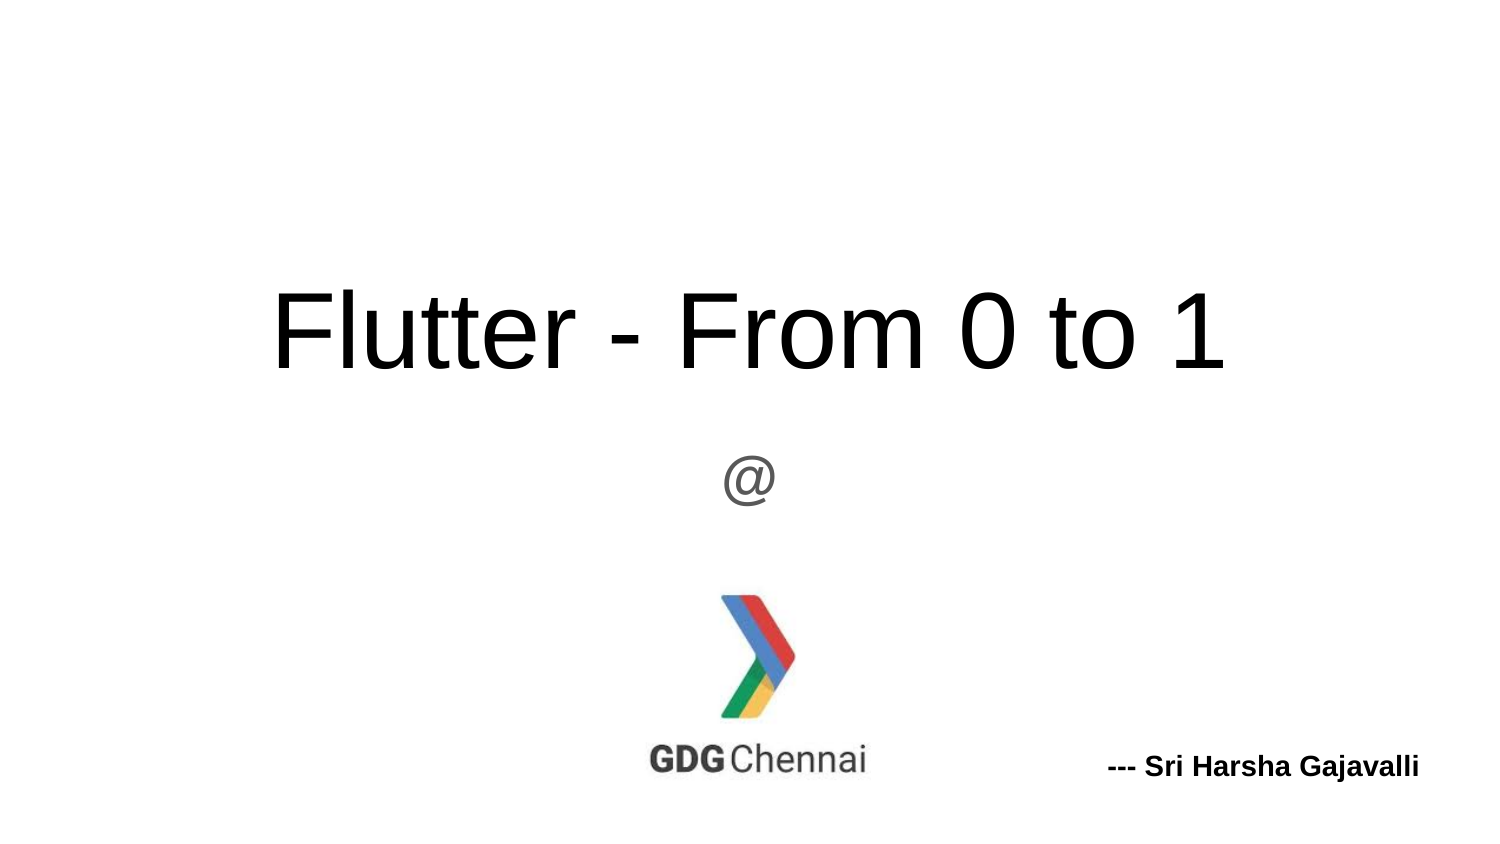

# Flutter -	 From 0 to 1
@
--- Sri Harsha Gajavalli